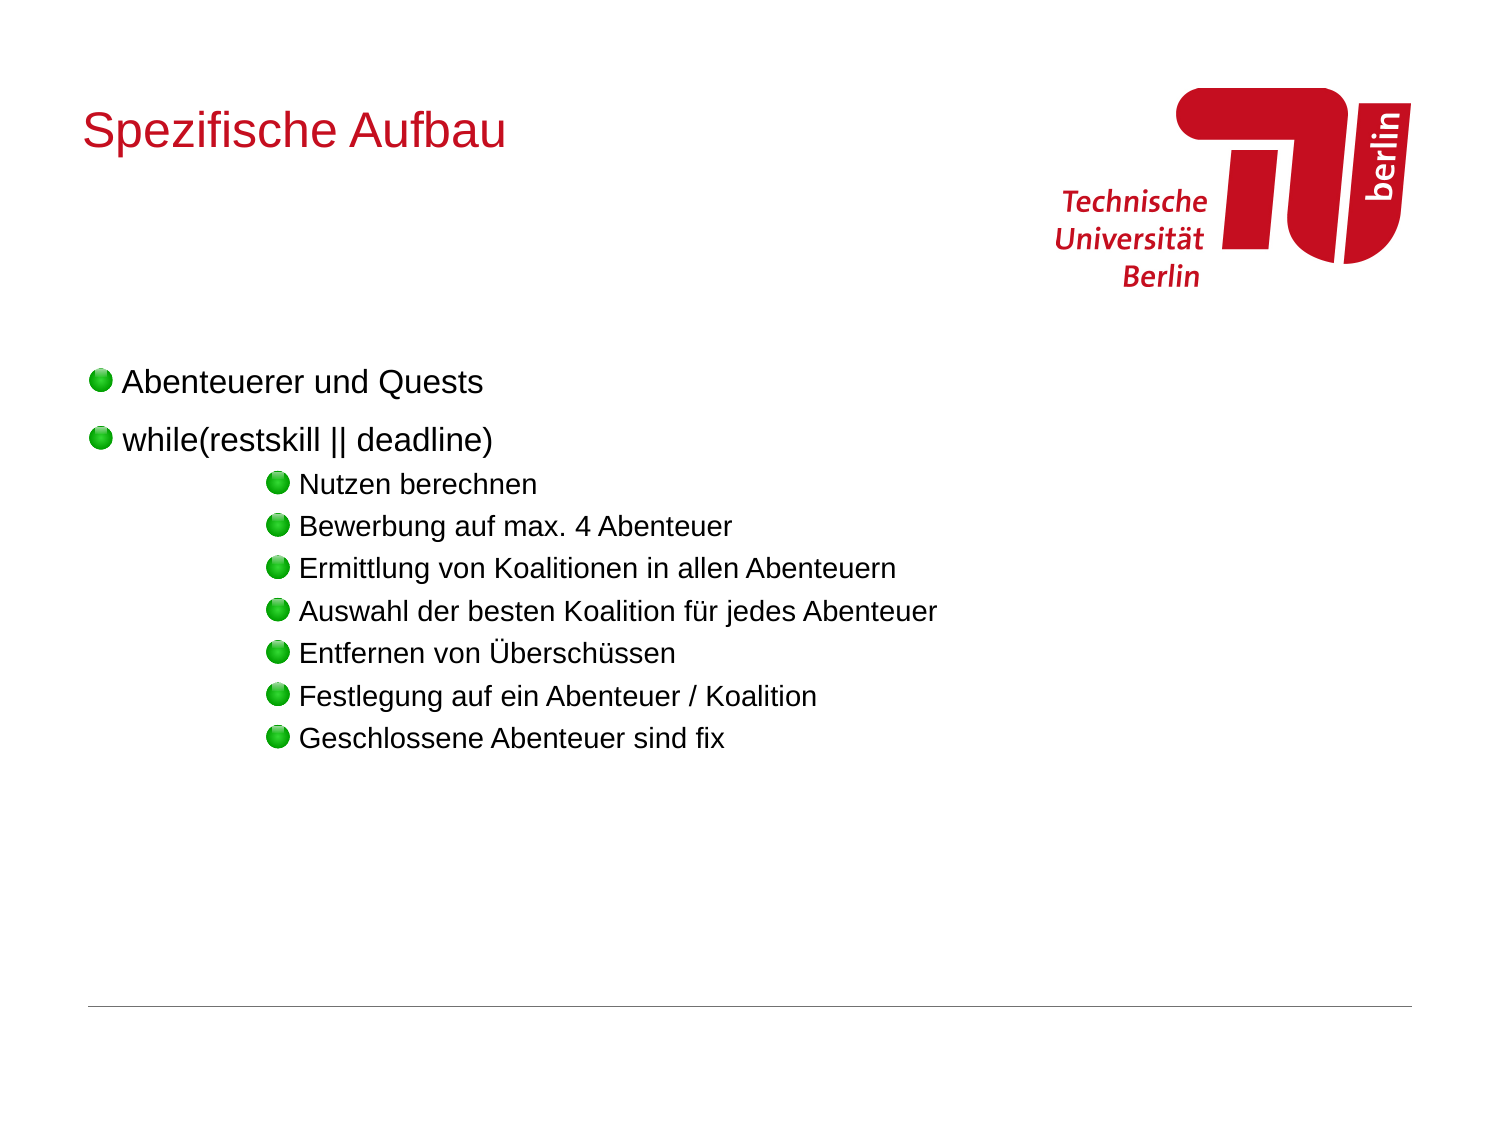

# Spezifische Aufbau
 Abenteuerer und Quests
 while(restskill || deadline)
 Nutzen berechnen
 Bewerbung auf max. 4 Abenteuer
 Ermittlung von Koalitionen in allen Abenteuern
 Auswahl der besten Koalition für jedes Abenteuer
 Entfernen von Überschüssen
 Festlegung auf ein Abenteuer / Koalition
 Geschlossene Abenteuer sind fix